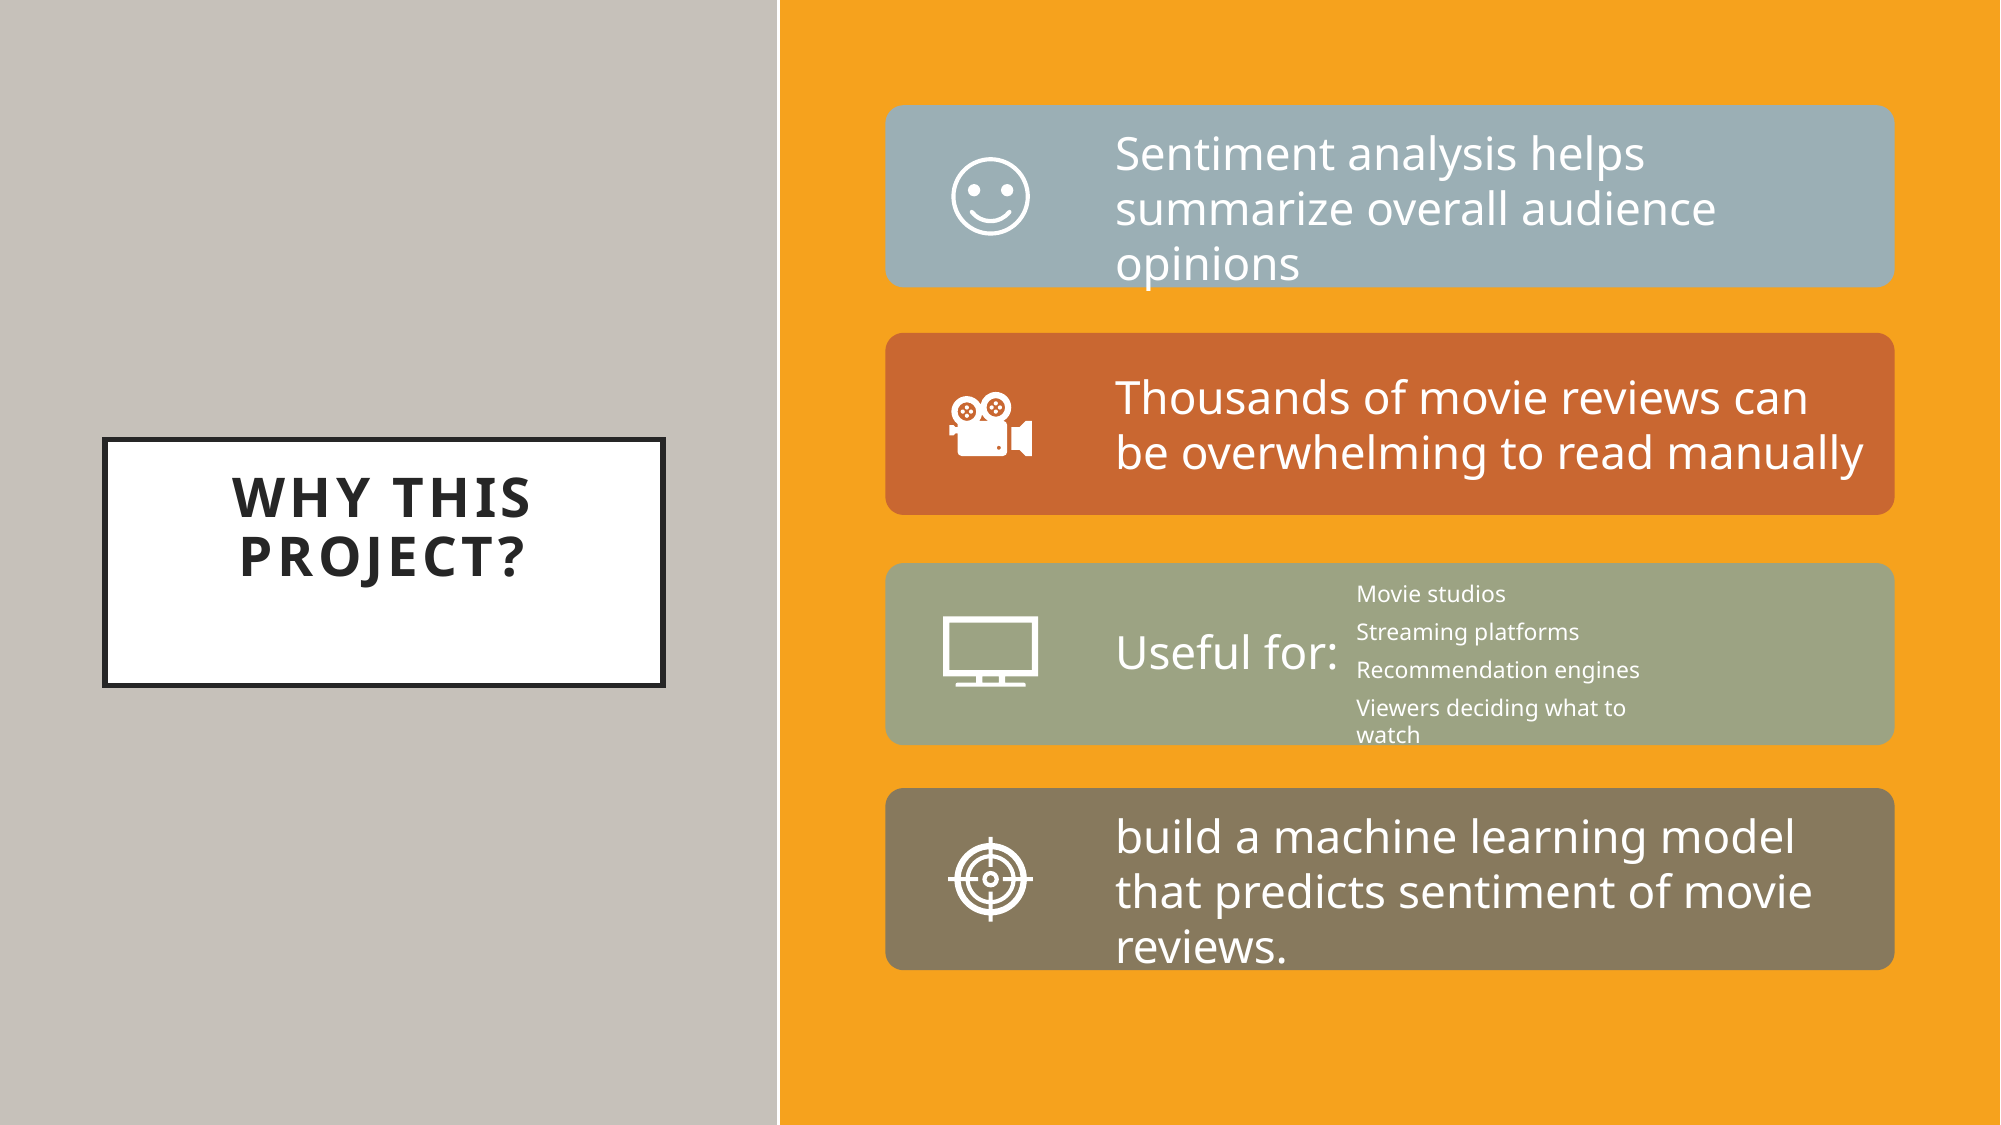

Sentiment analysis helps summarize overall audience opinions
Thousands of movie reviews can be overwhelming to read manually
Useful for:
Movie studios
Streaming platforms
Recommendation engines
Viewers deciding what to watch
build a machine learning model that predicts sentiment of movie reviews.
# Why This Project?